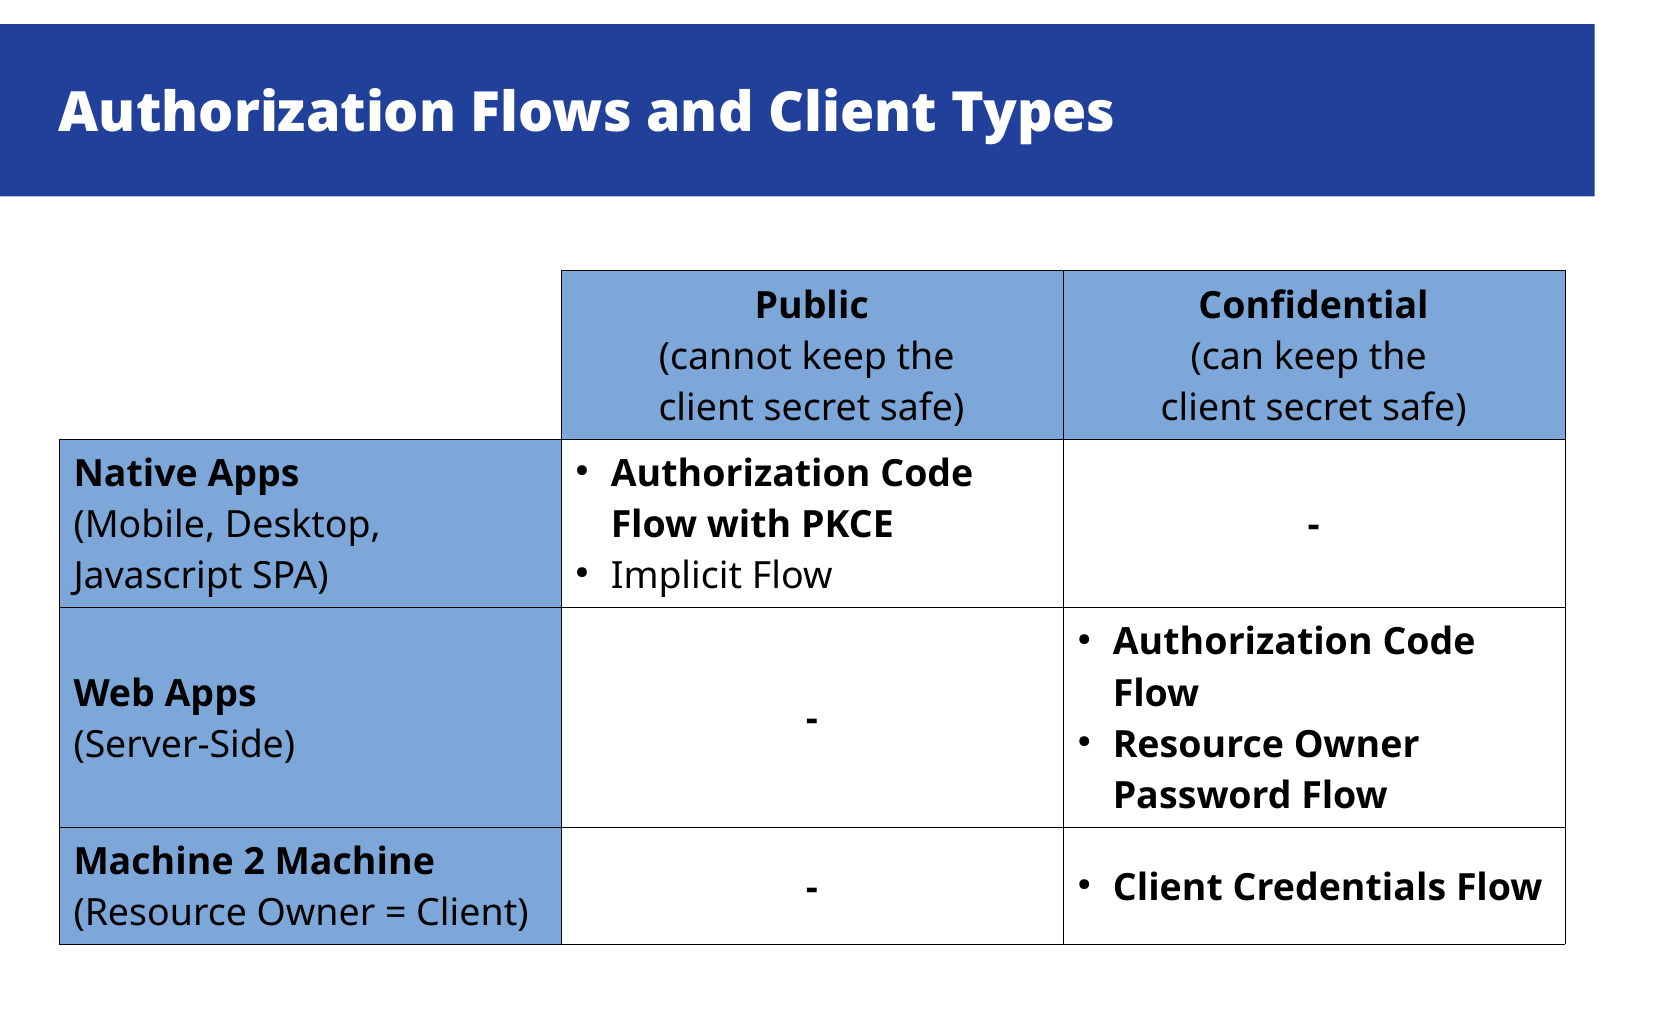

# Authorization Flows and Client Types
| | Public (cannot keep the client secret safe) | Confidential (can keep the client secret safe) |
| --- | --- | --- |
| Native Apps (Mobile, Desktop, Javascript SPA) | Authorization Code Flow with PKCE Implicit Flow | - |
| Web Apps (Server-Side) | - | Authorization Code Flow Resource Owner Password Flow |
| Machine 2 Machine (Resource Owner = Client) | - | Client Credentials Flow |